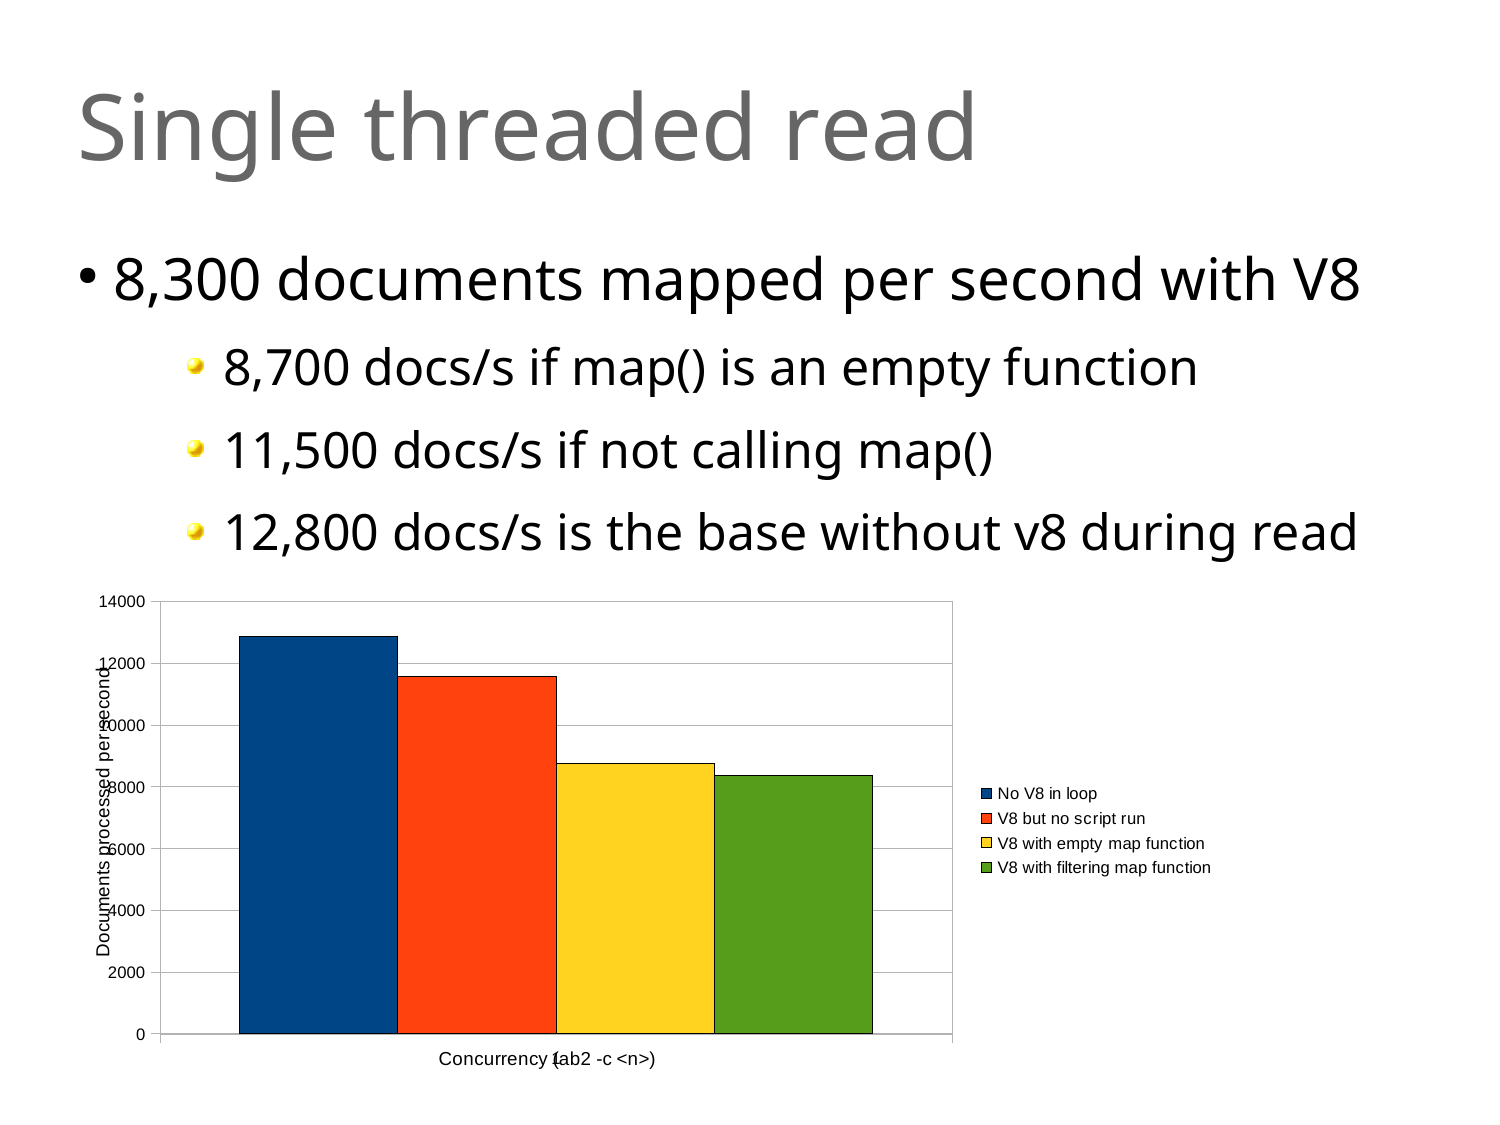

Single threaded read
# 8,300 documents mapped per second with V8
8,700 docs/s if map() is an empty function
11,500 docs/s if not calling map()
12,800 docs/s is the base without v8 during read
### Chart
| Category | No V8 in loop | V8 but no script run | V8 with empty map function | V8 with filtering map function |
|---|---|---|---|---|
| 1 | 12862.08 | 11567.52 | 8764.38 | 8362.44 |